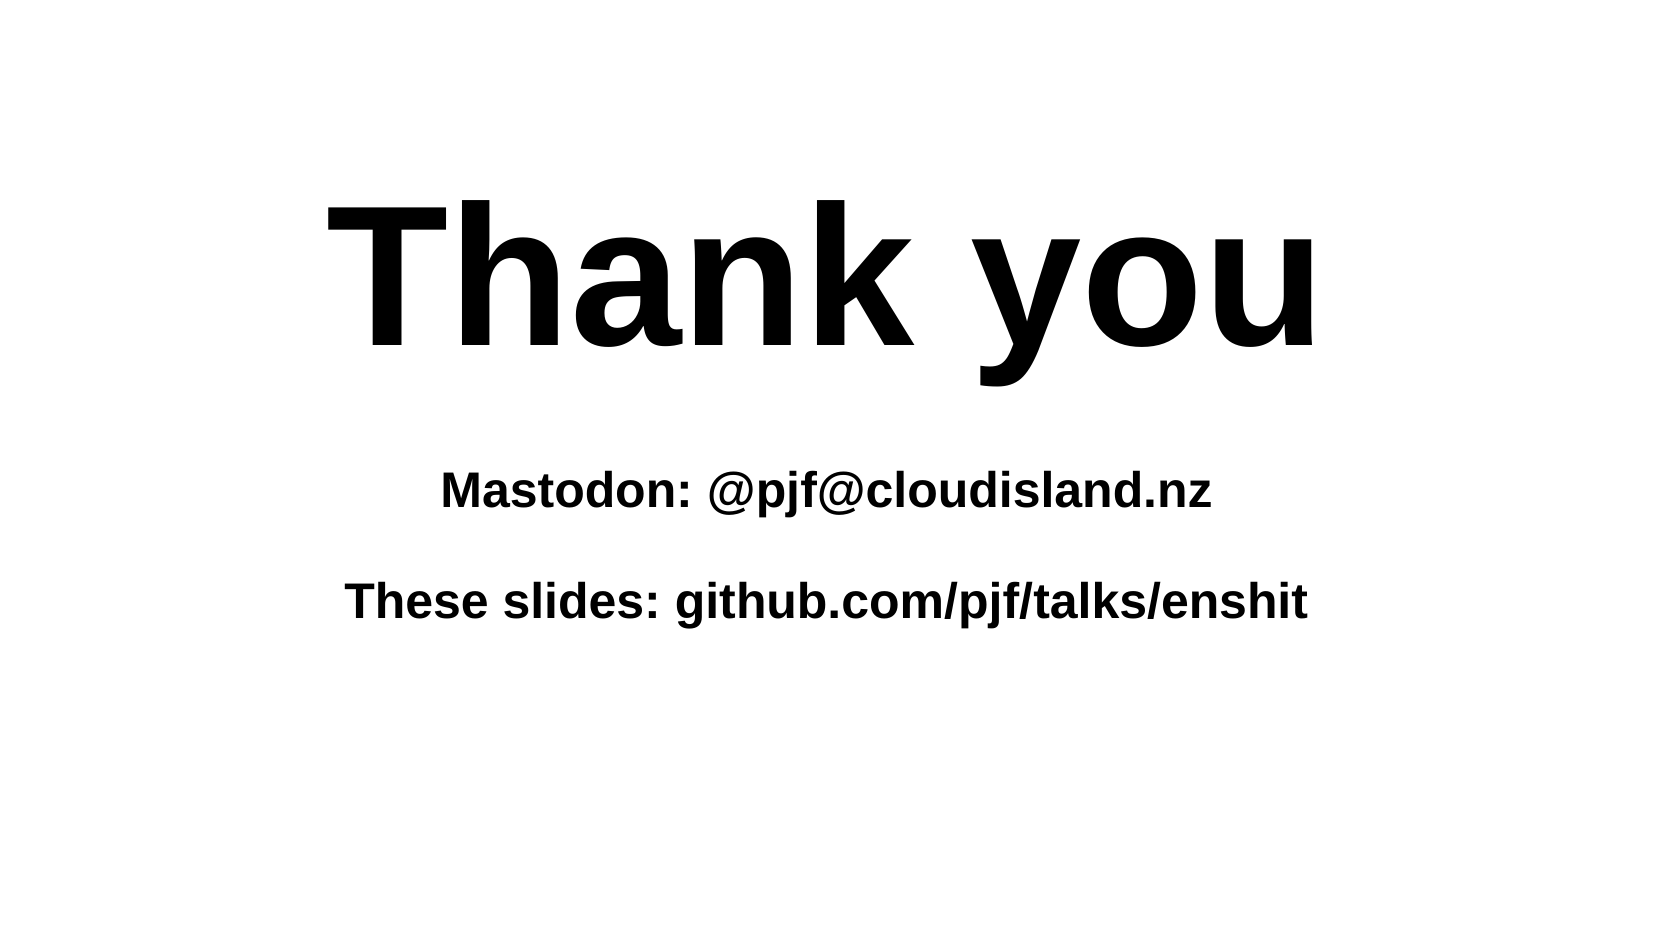

# Thank you
Mastodon: @pjf@cloudisland.nz
These slides: github.com/pjf/talks/enshit